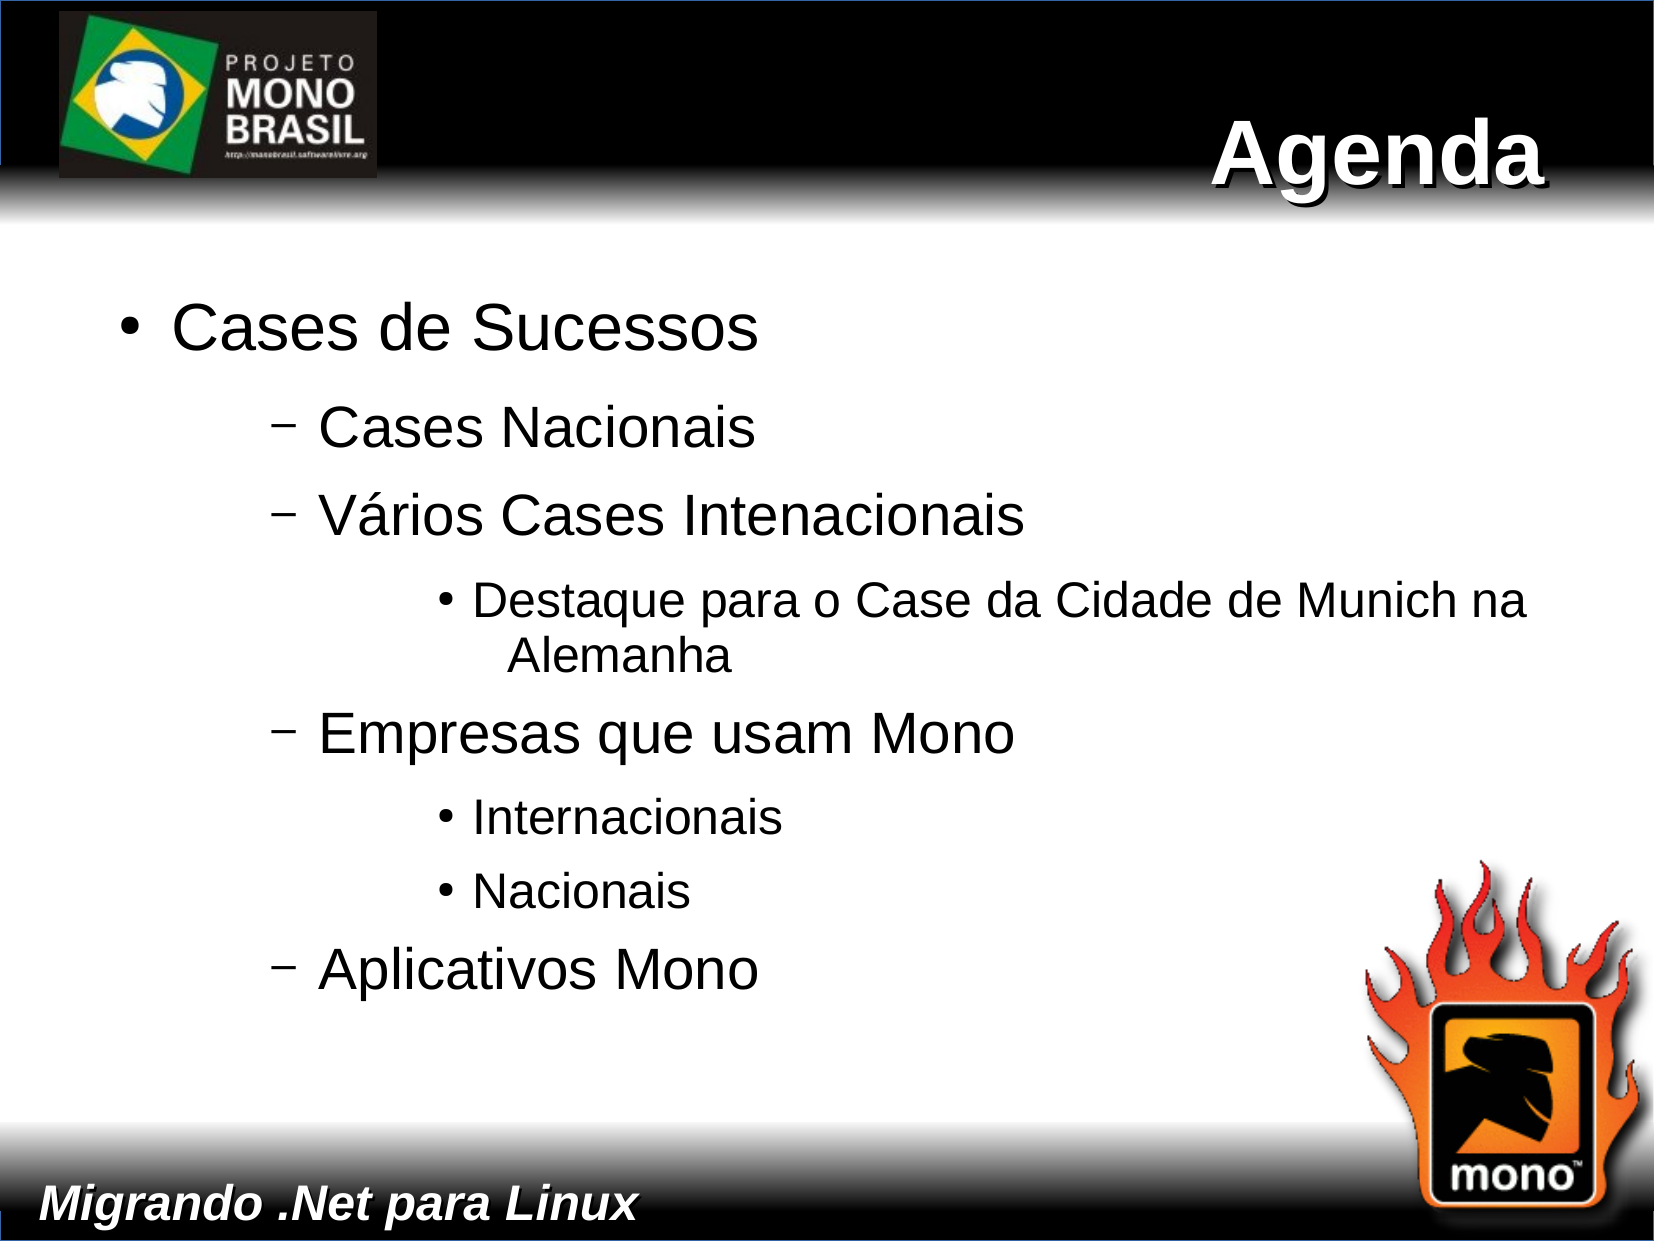

# Agenda
Cases de Sucessos
Cases Nacionais
Vários Cases Intenacionais
Destaque para o Case da Cidade de Munich na Alemanha
Empresas que usam Mono
Internacionais
Nacionais
Aplicativos Mono
Migrando .Net para Linux